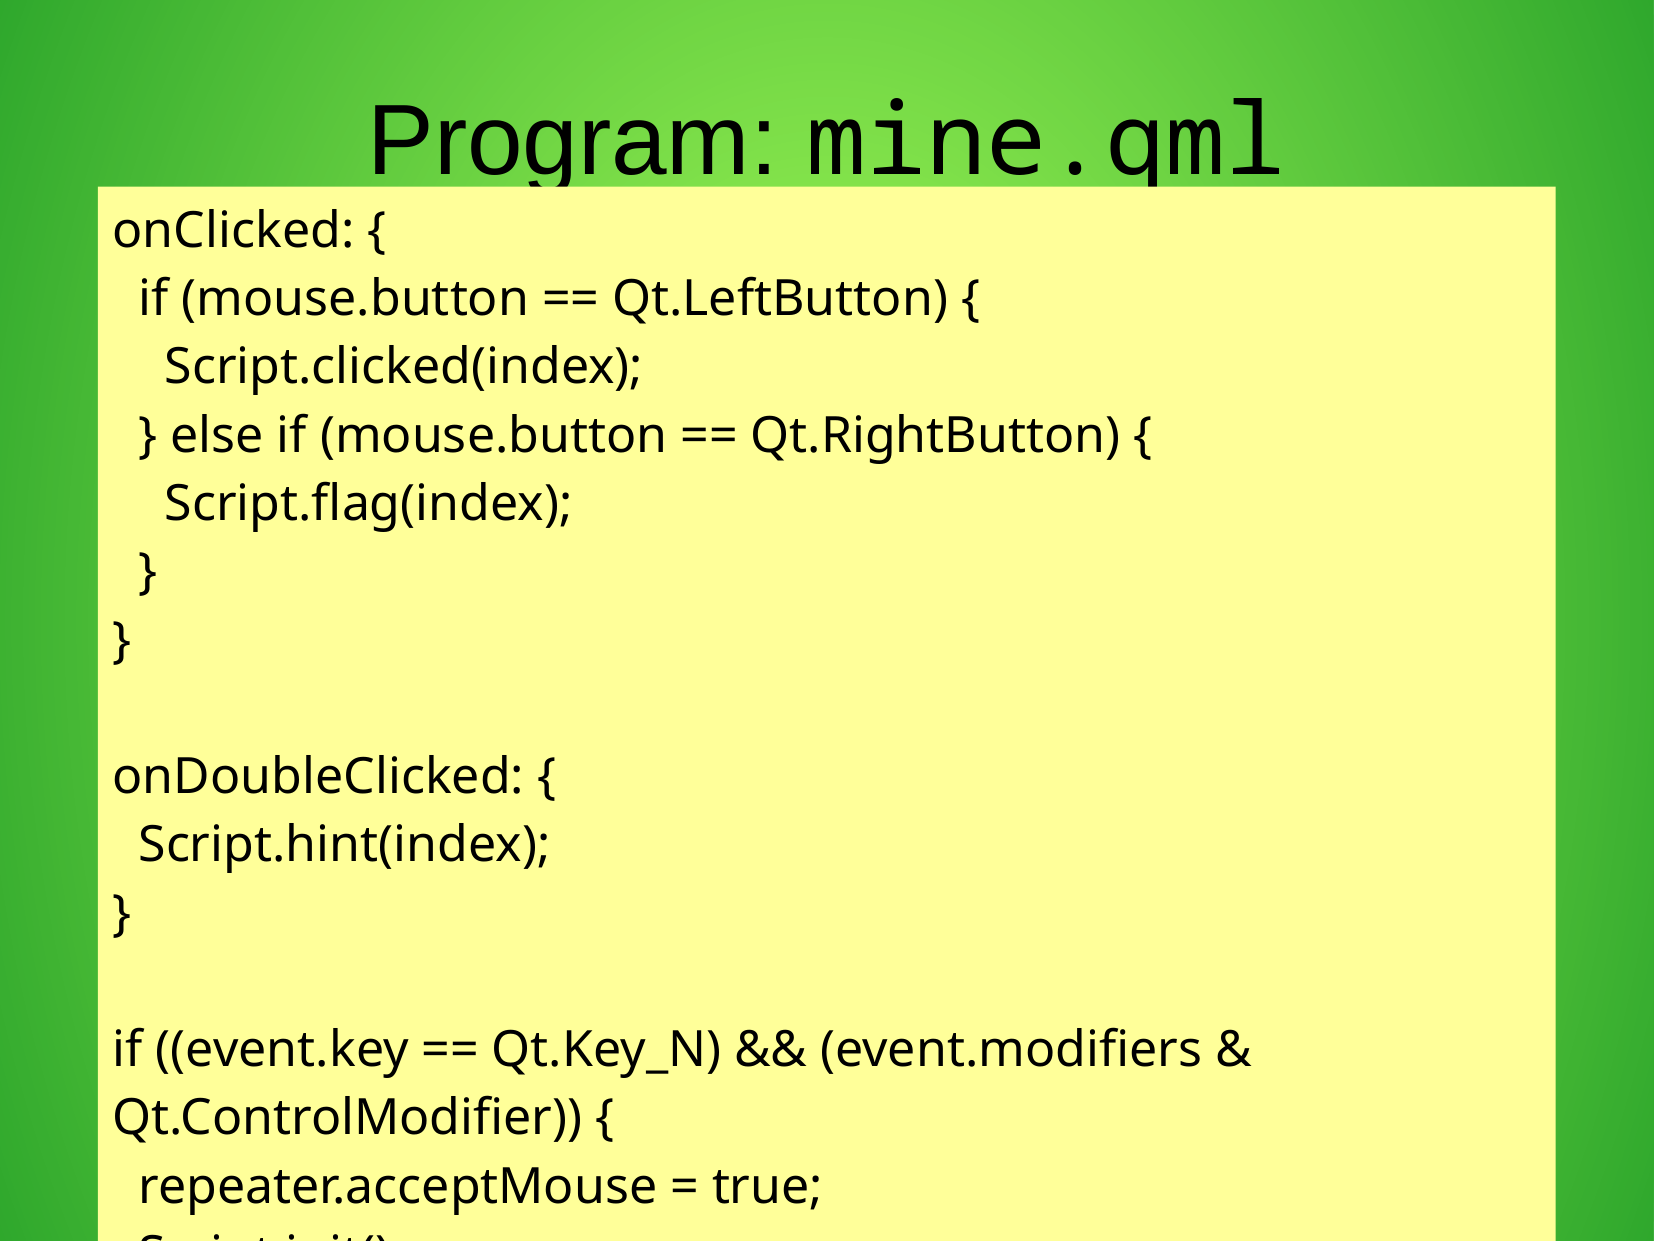

Program: mine.qml
onClicked: {
 if (mouse.button == Qt.LeftButton) {
 Script.clicked(index);
 } else if (mouse.button == Qt.RightButton) {
 Script.flag(index);
 }
}
onDoubleClicked: {
 Script.hint(index);
}
if ((event.key == Qt.Key_N) && (event.modifiers & Qt.ControlModifier)) {
 repeater.acceptMouse = true;
 Script.init();
}